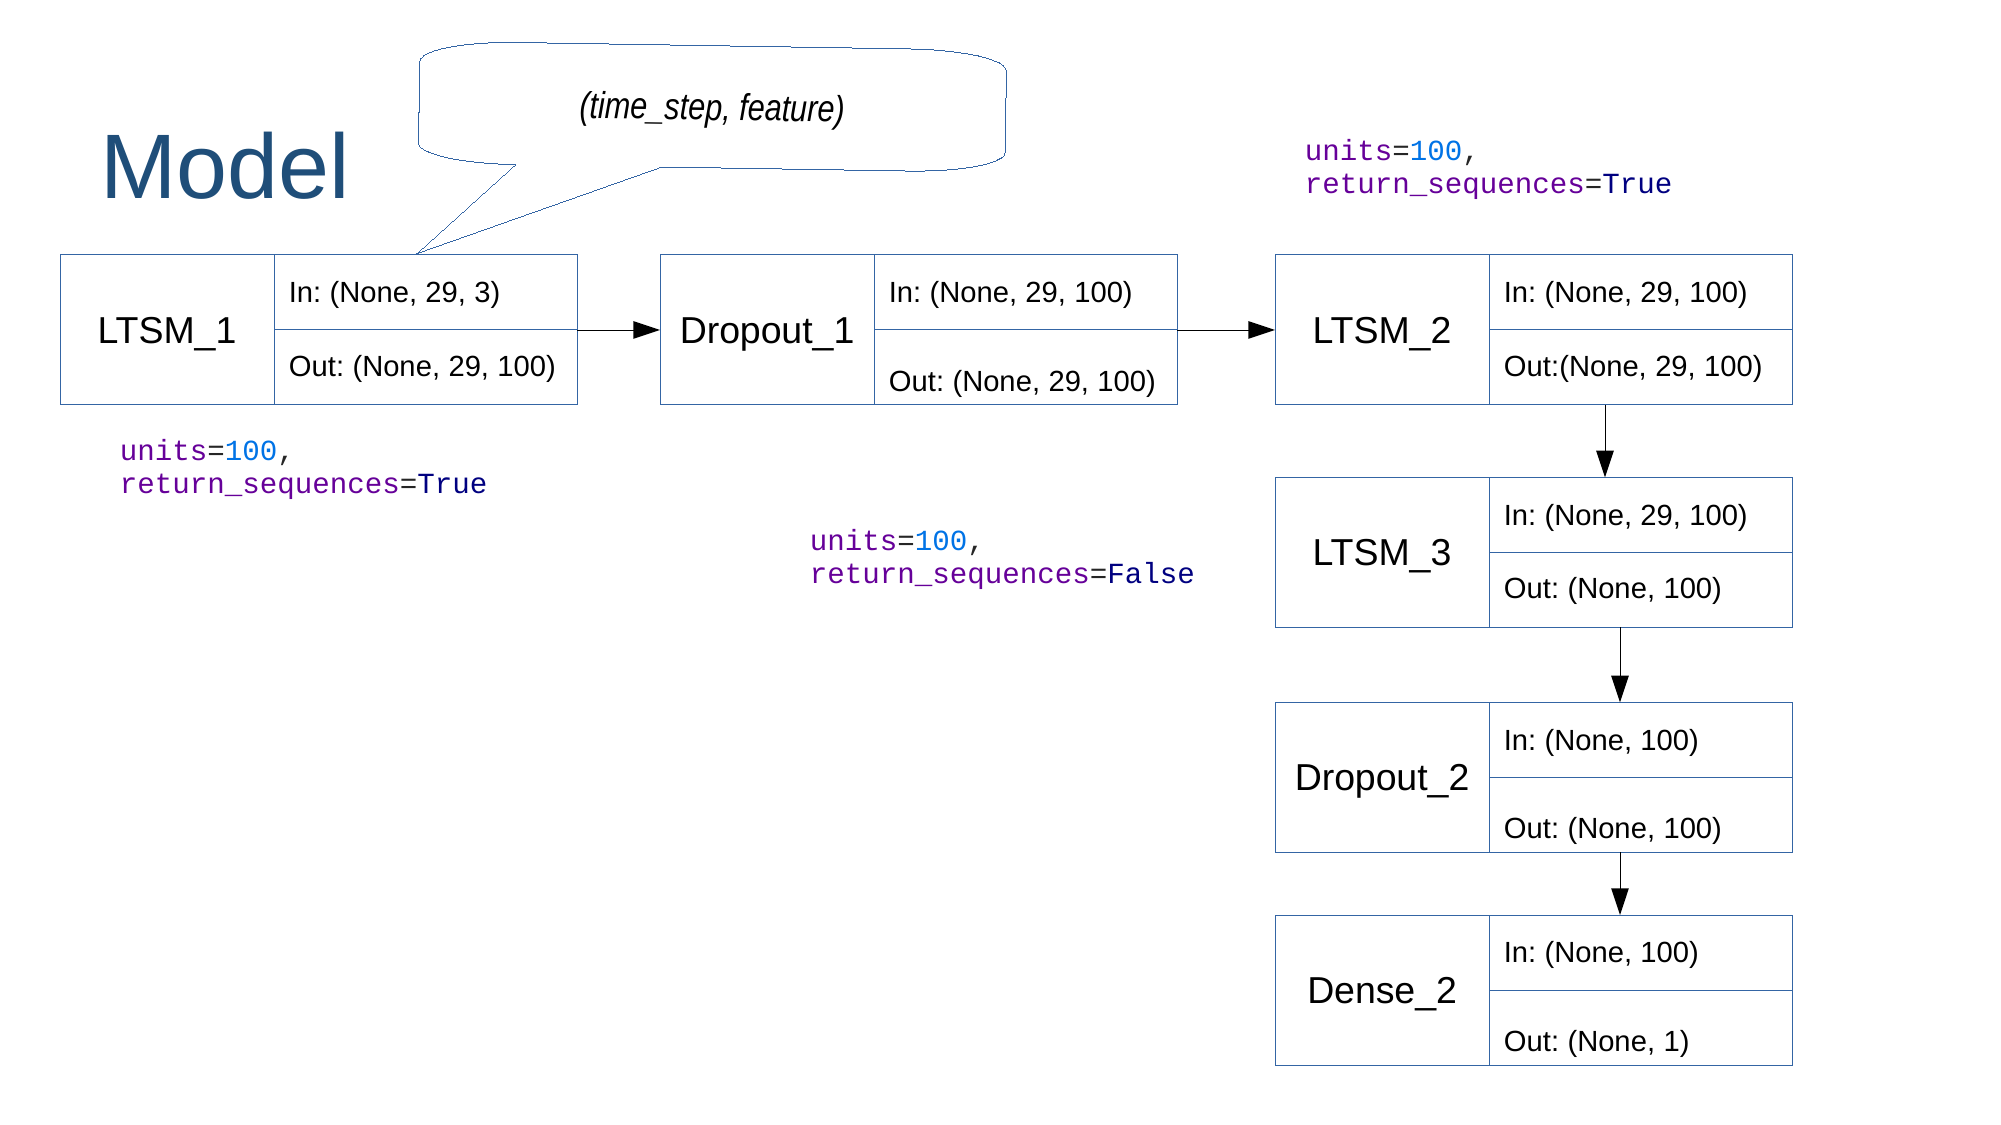

(time_step, feature)
# Model
units=100, return_sequences=True
LTSM_1
In: (None, 29, 3)
Out: (None, 29, 100)
Dropout_1
In: (None, 29, 100)
Out: (None, 29, 100)
LTSM_2
In: (None, 29, 100)
Out:(None, 29, 100)
units=100, return_sequences=True
LTSM_3
In: (None, 29, 100)
Out: (None, 100)
units=100, return_sequences=False
Dropout_2
In: (None, 100)
Out: (None, 100)
Dense_2
In: (None, 100)
Out: (None, 1)